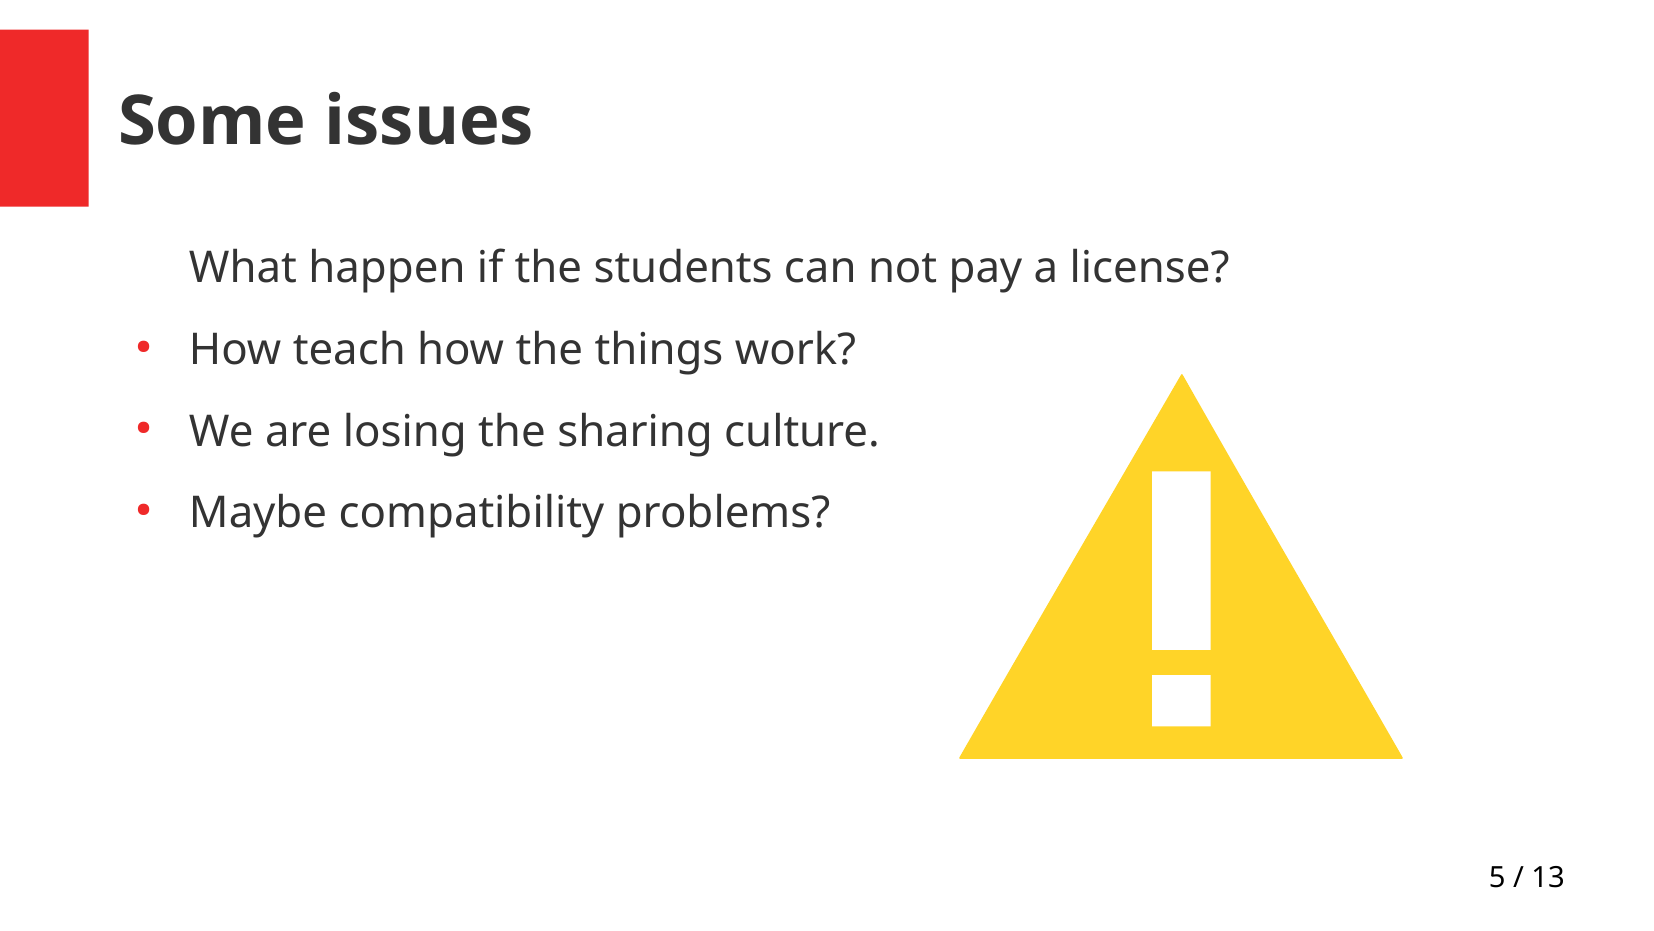

# Some issues
What happen if the students can not pay a license?
How teach how the things work?
We are losing the sharing culture.
Maybe compatibility problems?
5